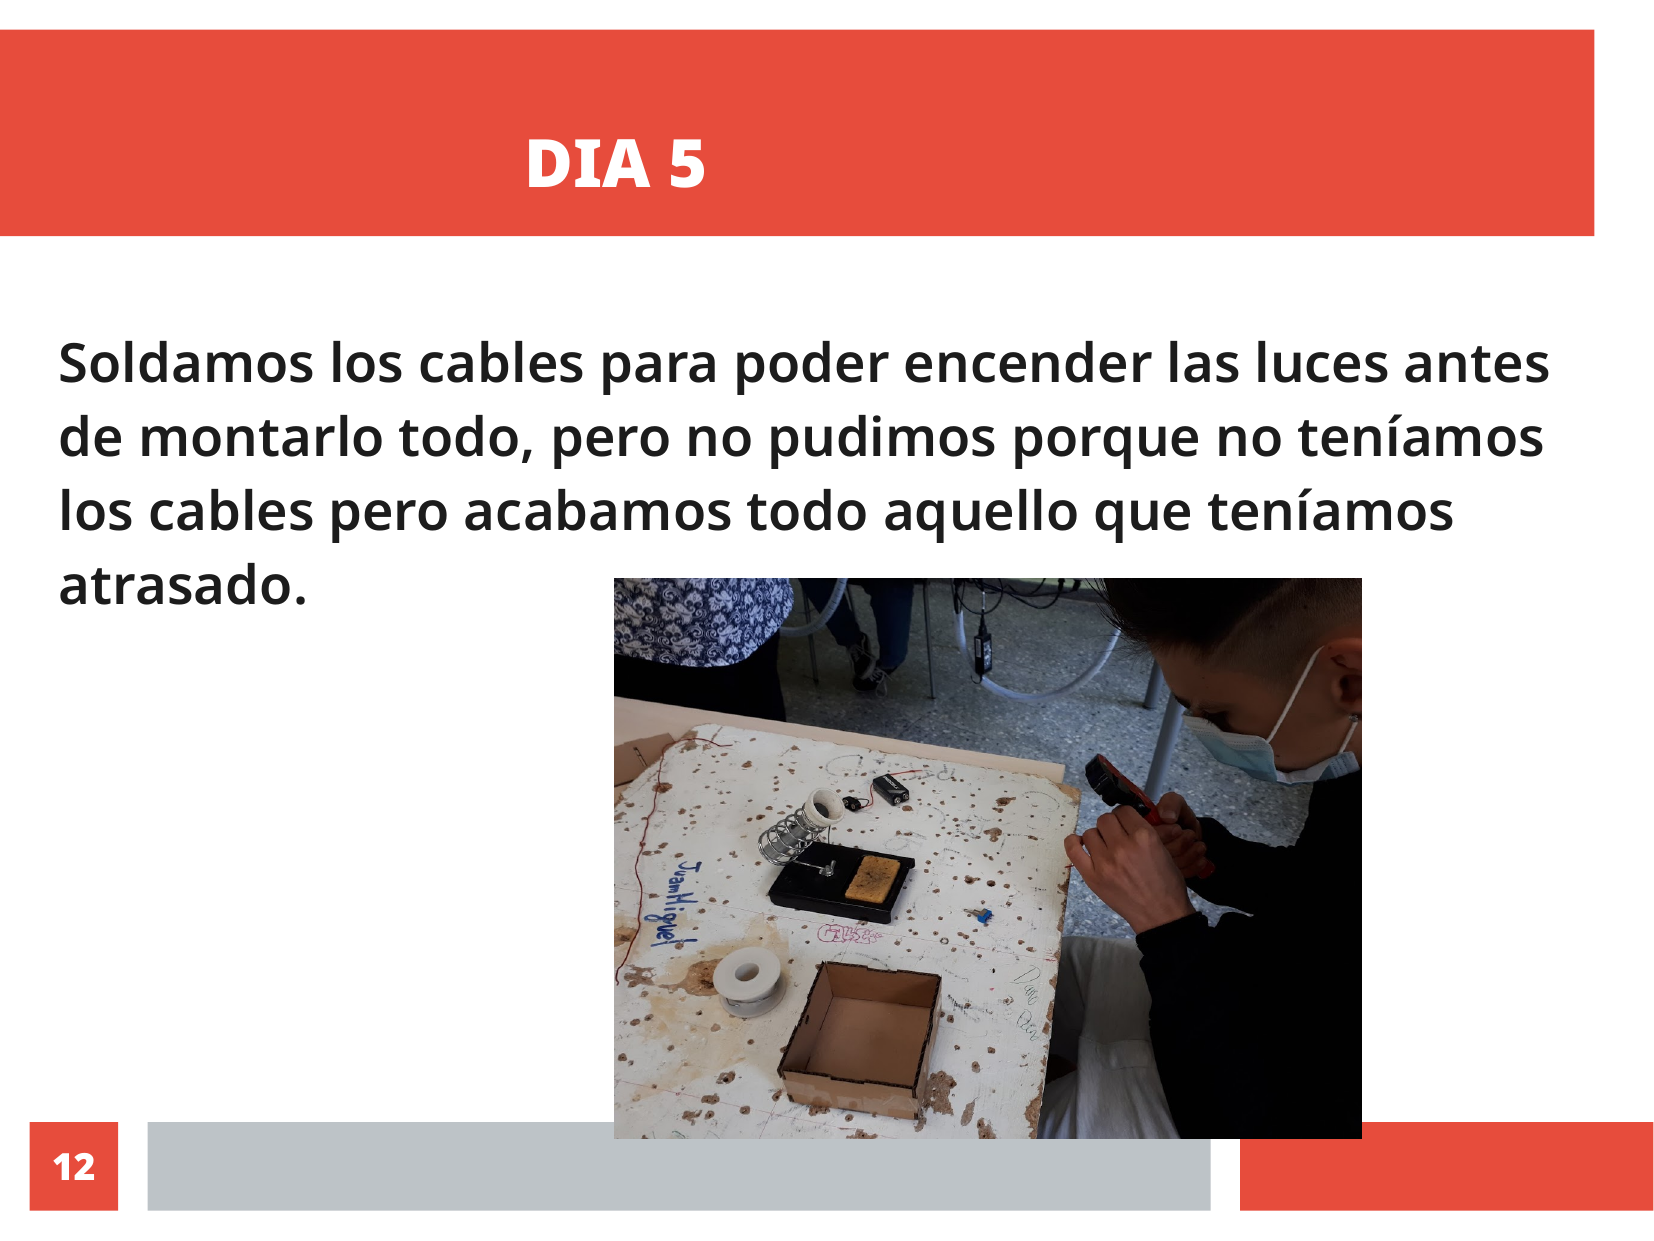

# DIA 5
Soldamos los cables para poder encender las luces antes de montarlo todo, pero no pudimos porque no teníamos los cables pero acabamos todo aquello que teníamos atrasado.
12